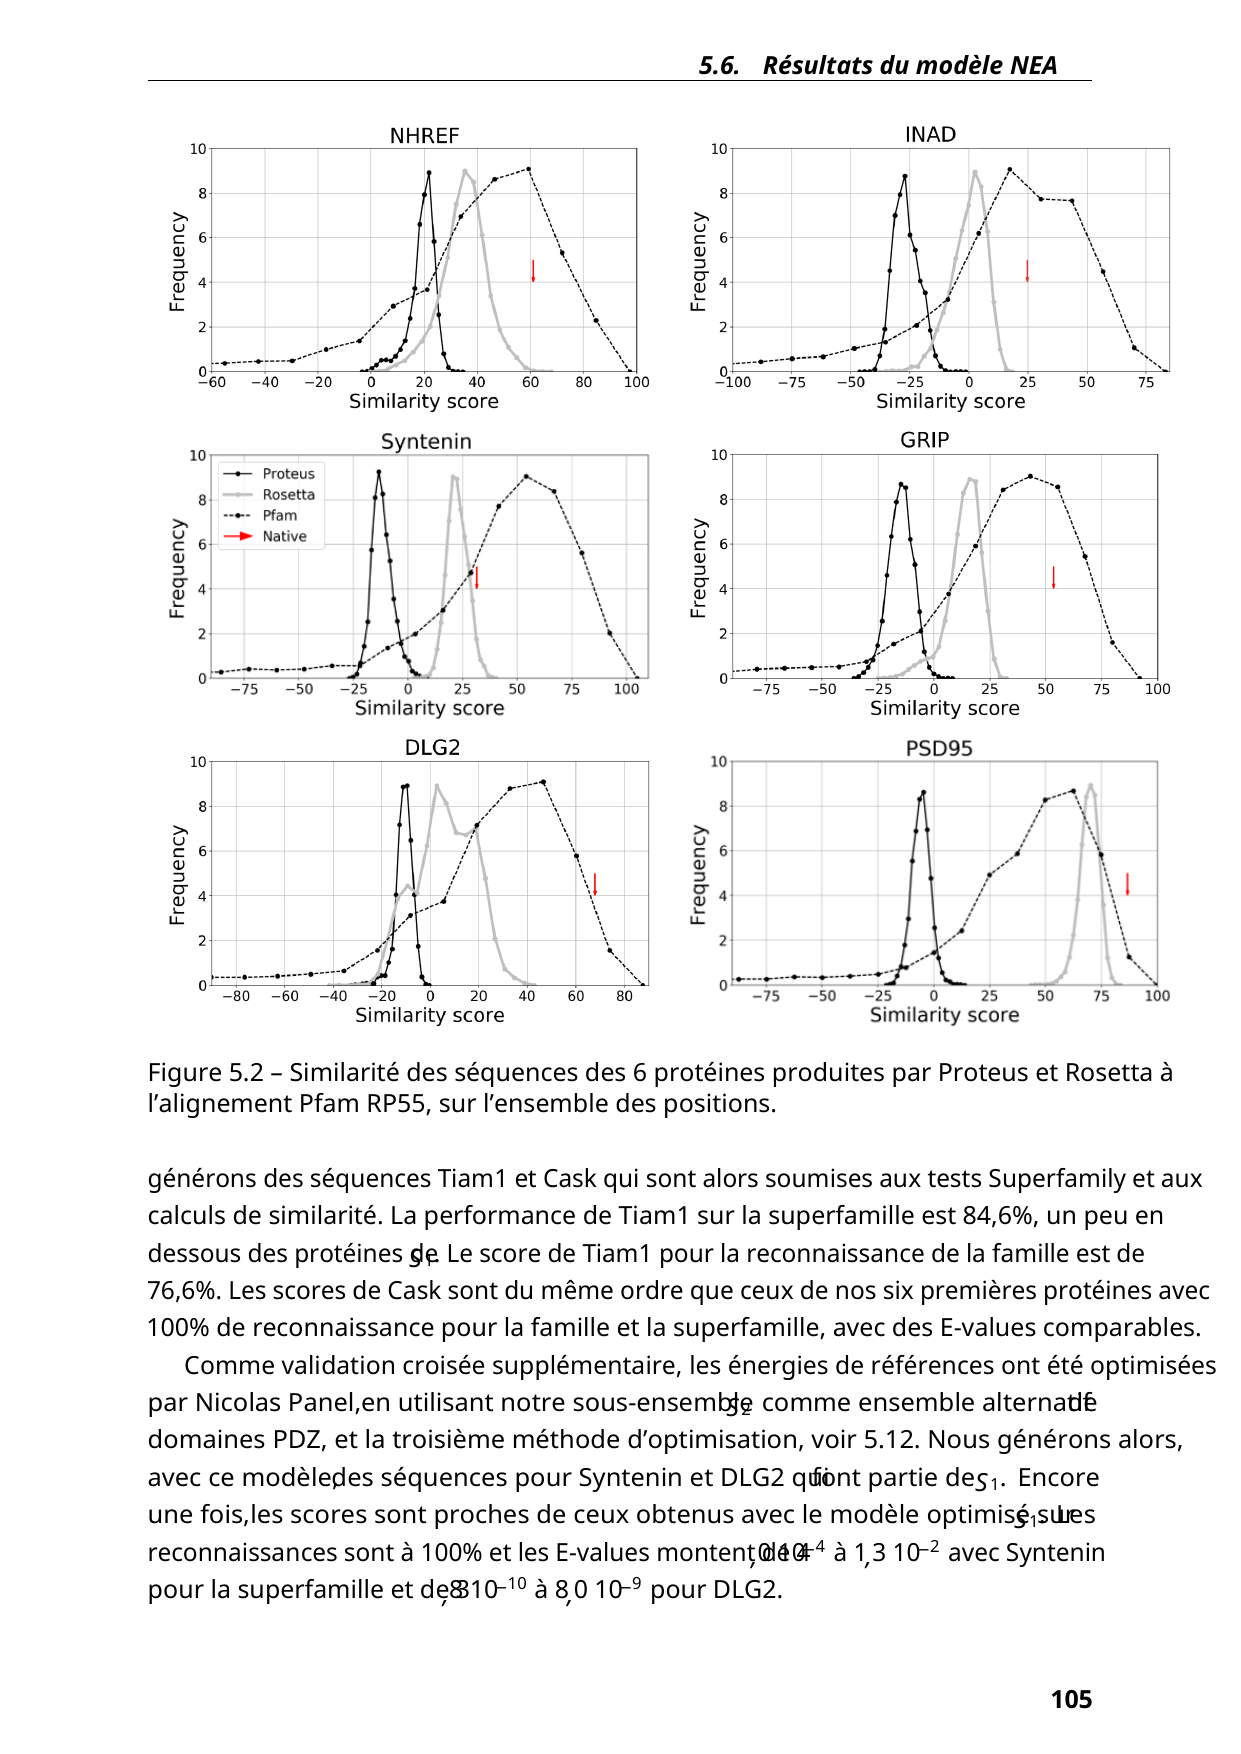

5.6.
Résultats du modèle NEA
Figure 5.2 – Similarité des séquences des 6 protéines produites par Proteus et Rosetta à
l’alignement Pfam RP55, sur l’ensemble des positions.
générons des séquences Tiam1 et Cask qui sont alors soumises aux tests Superfamily et aux
calculs de similarité. La performance de Tiam1 sur la superfamille est 84,6%, un peu en
dessous des protéines de
. Le score de Tiam1 pour la reconnaissance de la famille est de
S
1
76,6%. Les scores de Cask sont du même ordre que ceux de nos six premières protéines avec
100% de reconnaissance pour la famille et la superfamille, avec des E-values comparables.
Comme validation croisée supplémentaire, les énergies de références ont été optimisées
par Nicolas Panel,
en utilisant notre sous-ensemble
comme ensemble alternatif
de
S
2
domaines PDZ, et la troisième méthode d’optimisation, voir 5.12. Nous générons alors,
avec ce modèle,
des séquences pour Syntenin et DLG2 qui
font partie de
.
Encore
S
1
une fois,
les scores sont proches de ceux obtenus avec le modèle optimisé sur
.
Les
S
1
reconnaissances sont à 100% et les E-values montent de 4
0 10
à 1
3 10
avec Syntenin
4
2
−
−
,
,
pour la superfamille et de 3
8 10
à 8
0 10
pour DLG2.
10
9
−
−
,
,
105